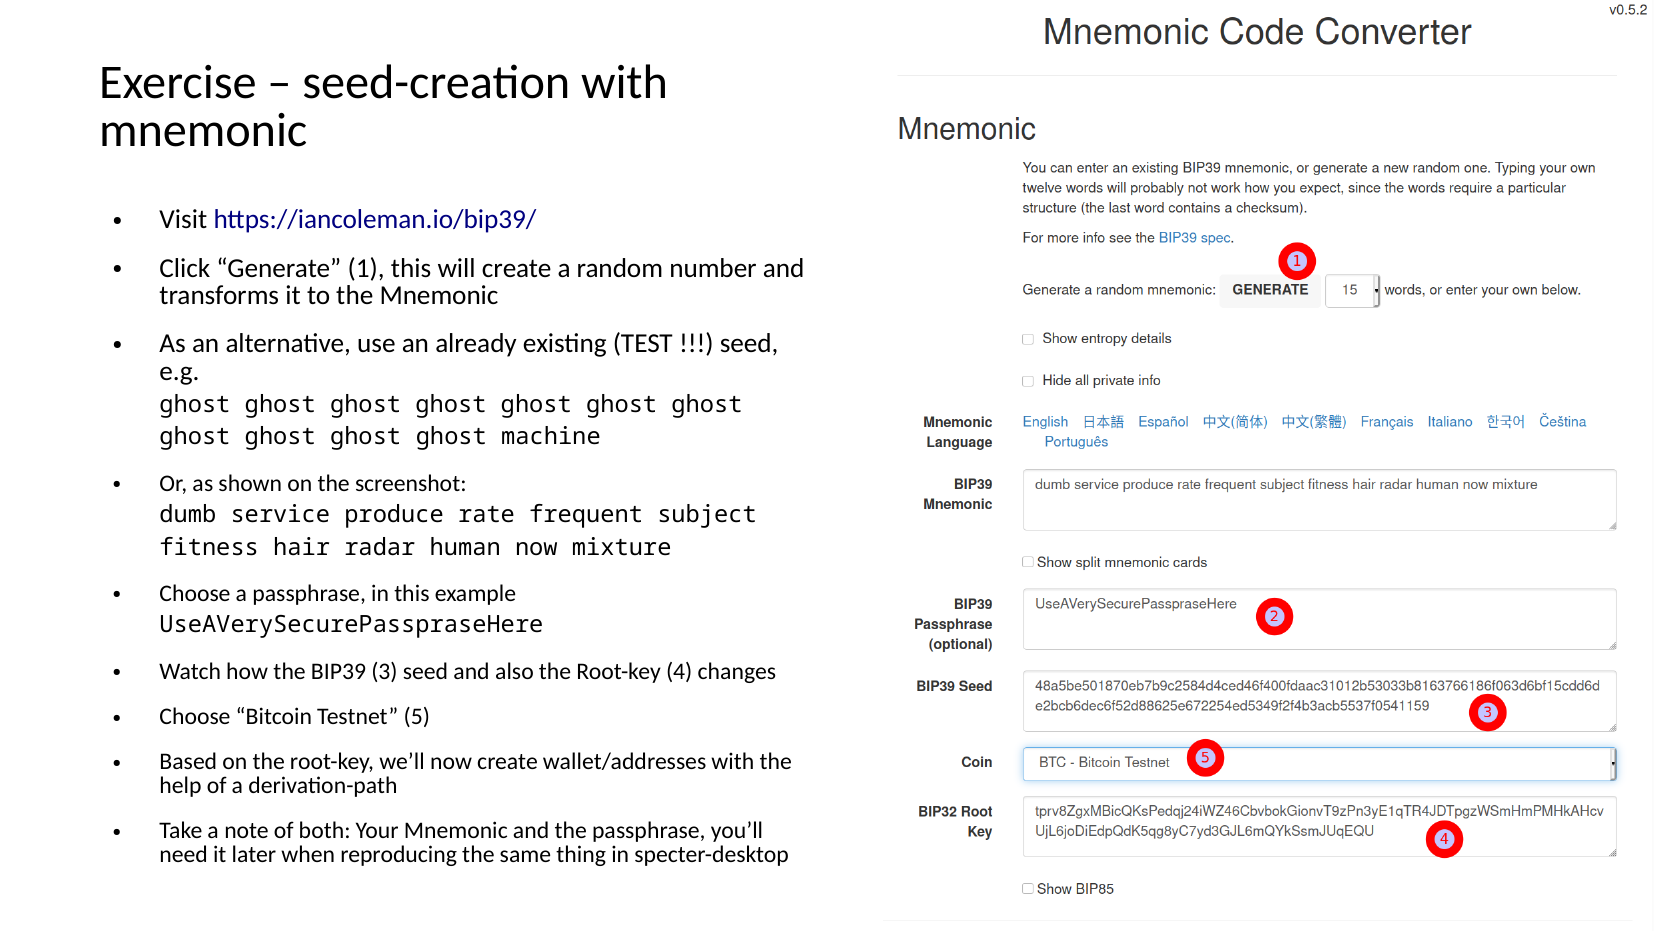

# Exercise – seed-creation with mnemonic
Visit https://iancoleman.io/bip39/
Click “Generate” (1), this will create a random number and transforms it to the Mnemonic
As an alternative, use an already existing (TEST !!!) seed, e.g.
ghost ghost ghost ghost ghost ghost ghost ghost ghost ghost ghost machine
Or, as shown on the screenshot:
dumb service produce rate frequent subject fitness hair radar human now mixture
Choose a passphrase, in this example UseAVerySecurePasspraseHere
Watch how the BIP39 (3) seed and also the Root-key (4) changes
Choose “Bitcoin Testnet” (5)
Based on the root-key, we’ll now create wallet/addresses with the help of a derivation-path
Take a note of both: Your Mnemonic and the passphrase, you’ll need it later when reproducing the same thing in specter-desktop